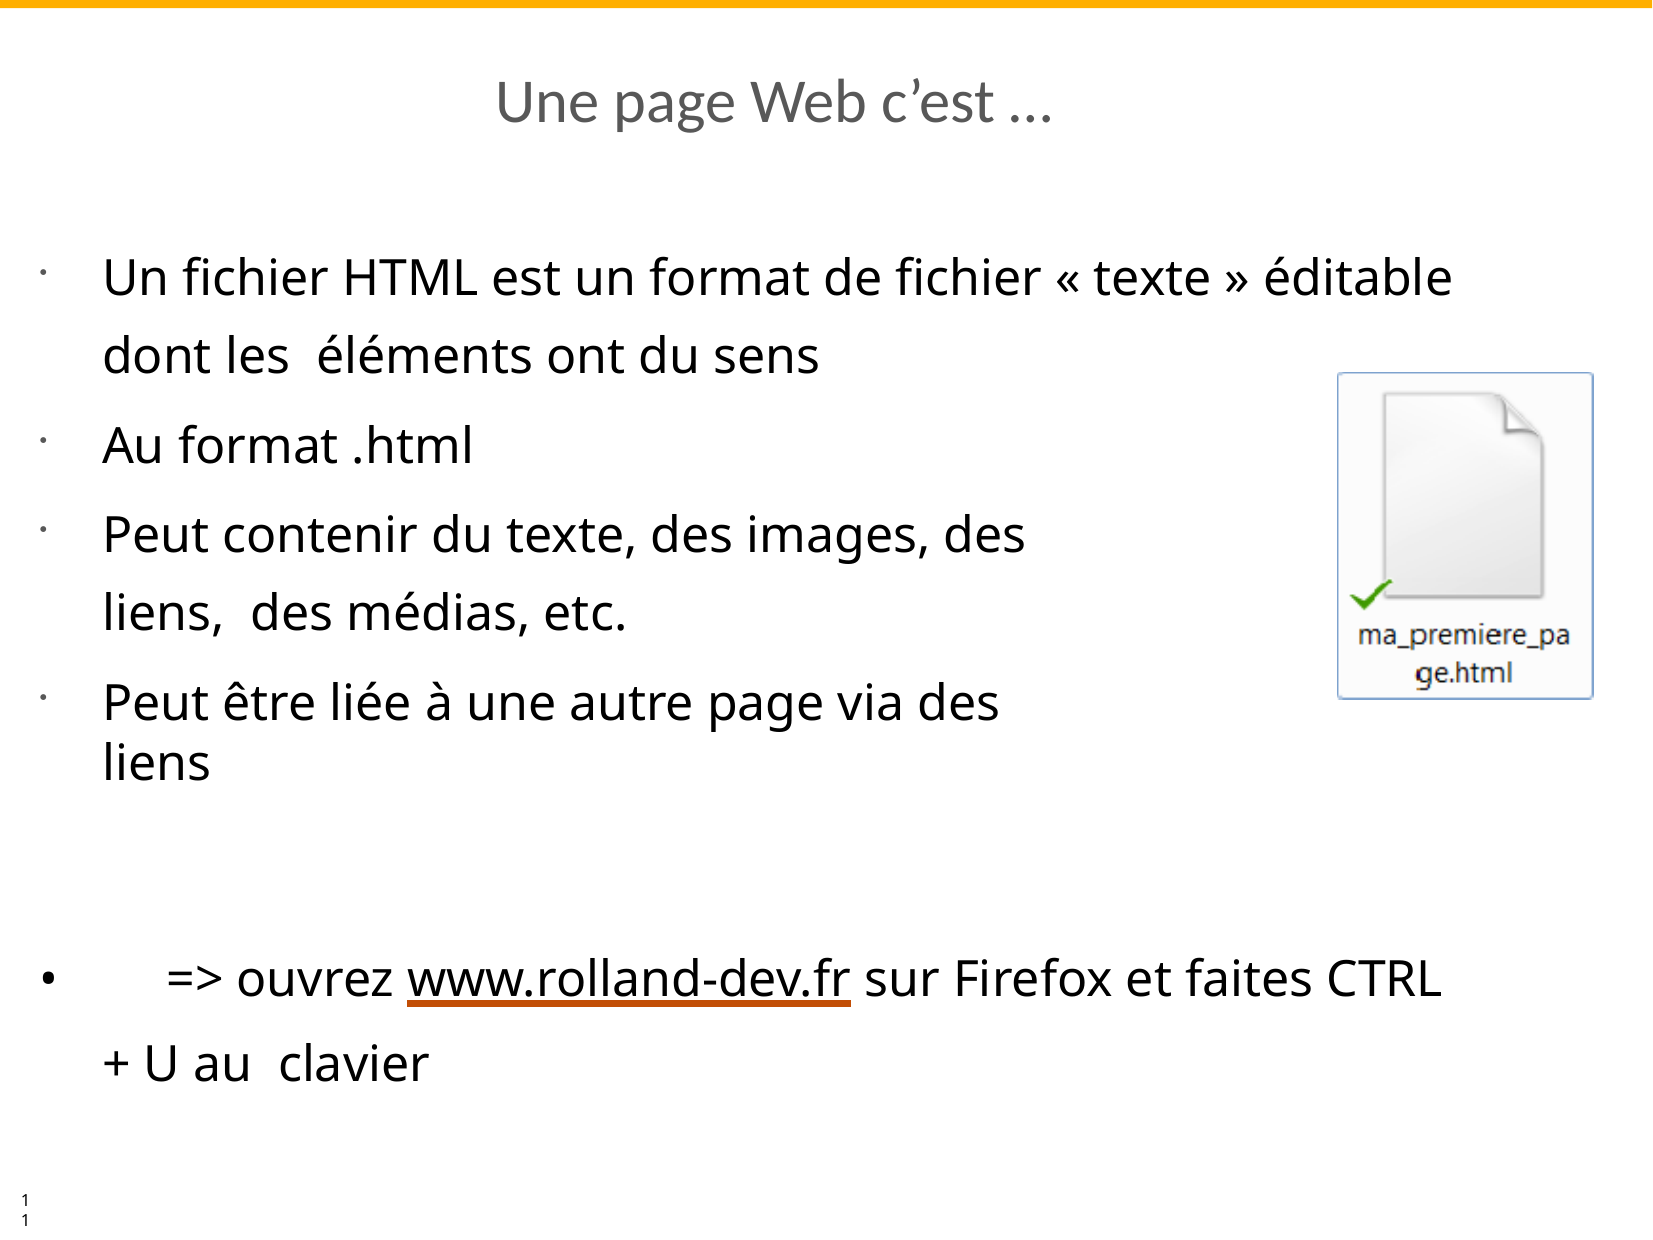

# Une page Web c’est …
Un fichier HTML est un format de fichier « texte » éditable dont les éléments ont du sens
Au format .html
Peut contenir du texte, des images, des liens, des médias, etc.
Peut être liée à une autre page via des liens
•	=> ouvrez www.rolland-dev.fr sur Firefox et faites CTRL + U au clavier
11